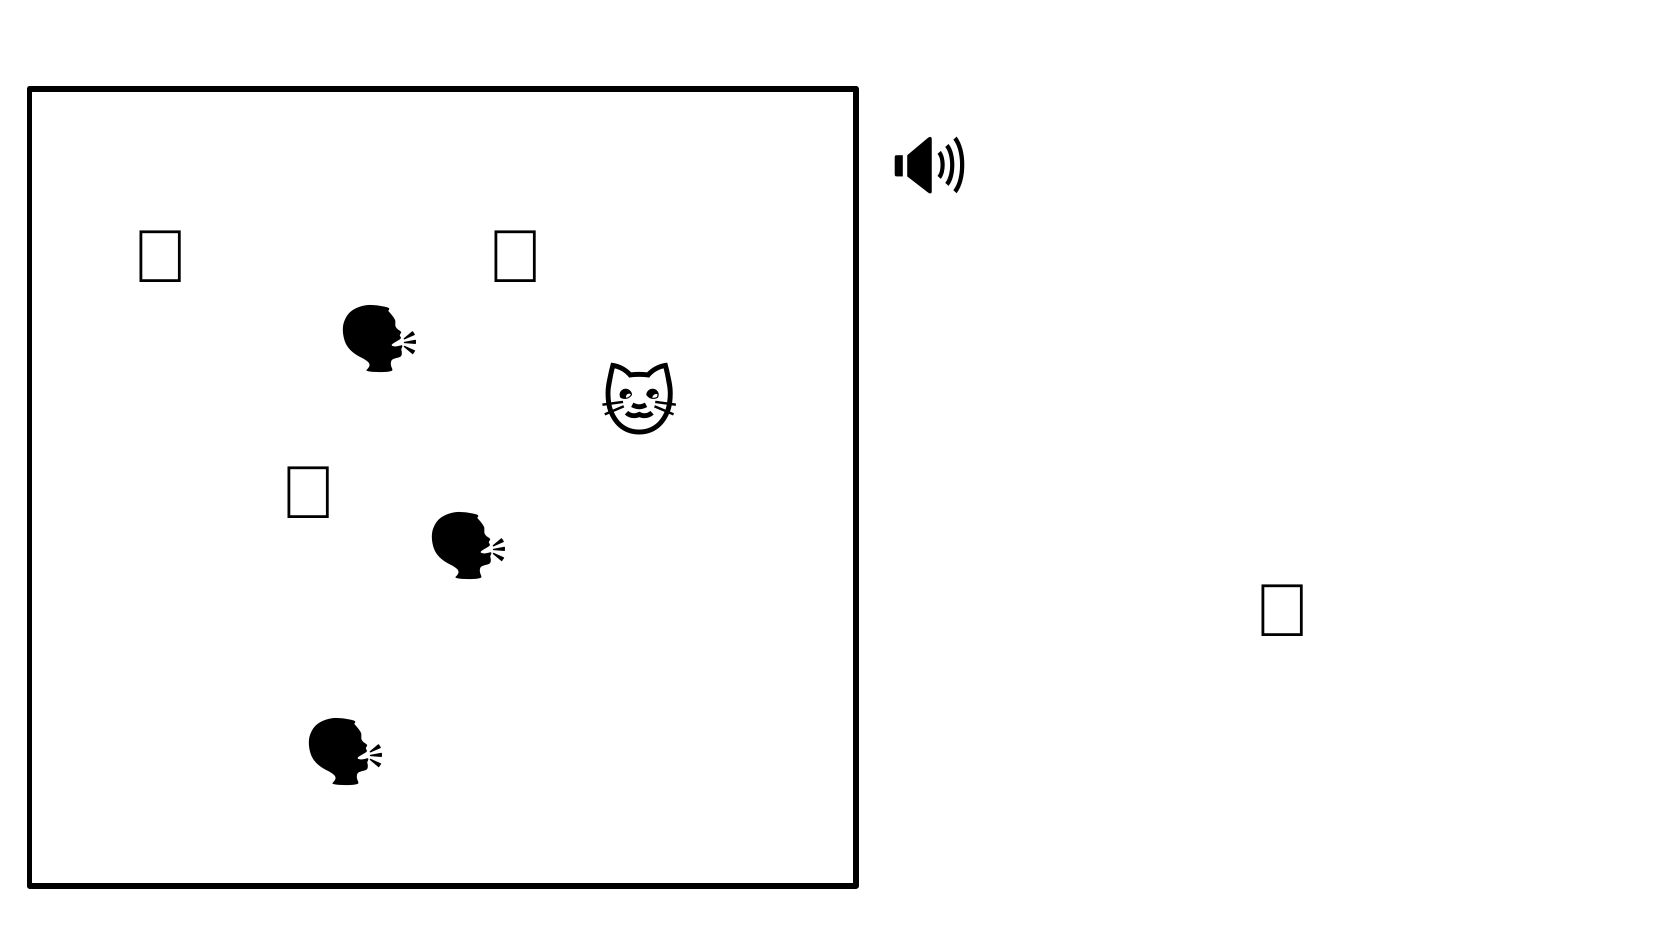

🔊
🥁
🎻
🗣️
🐱
🎹
🗣️
🤨
🗣️